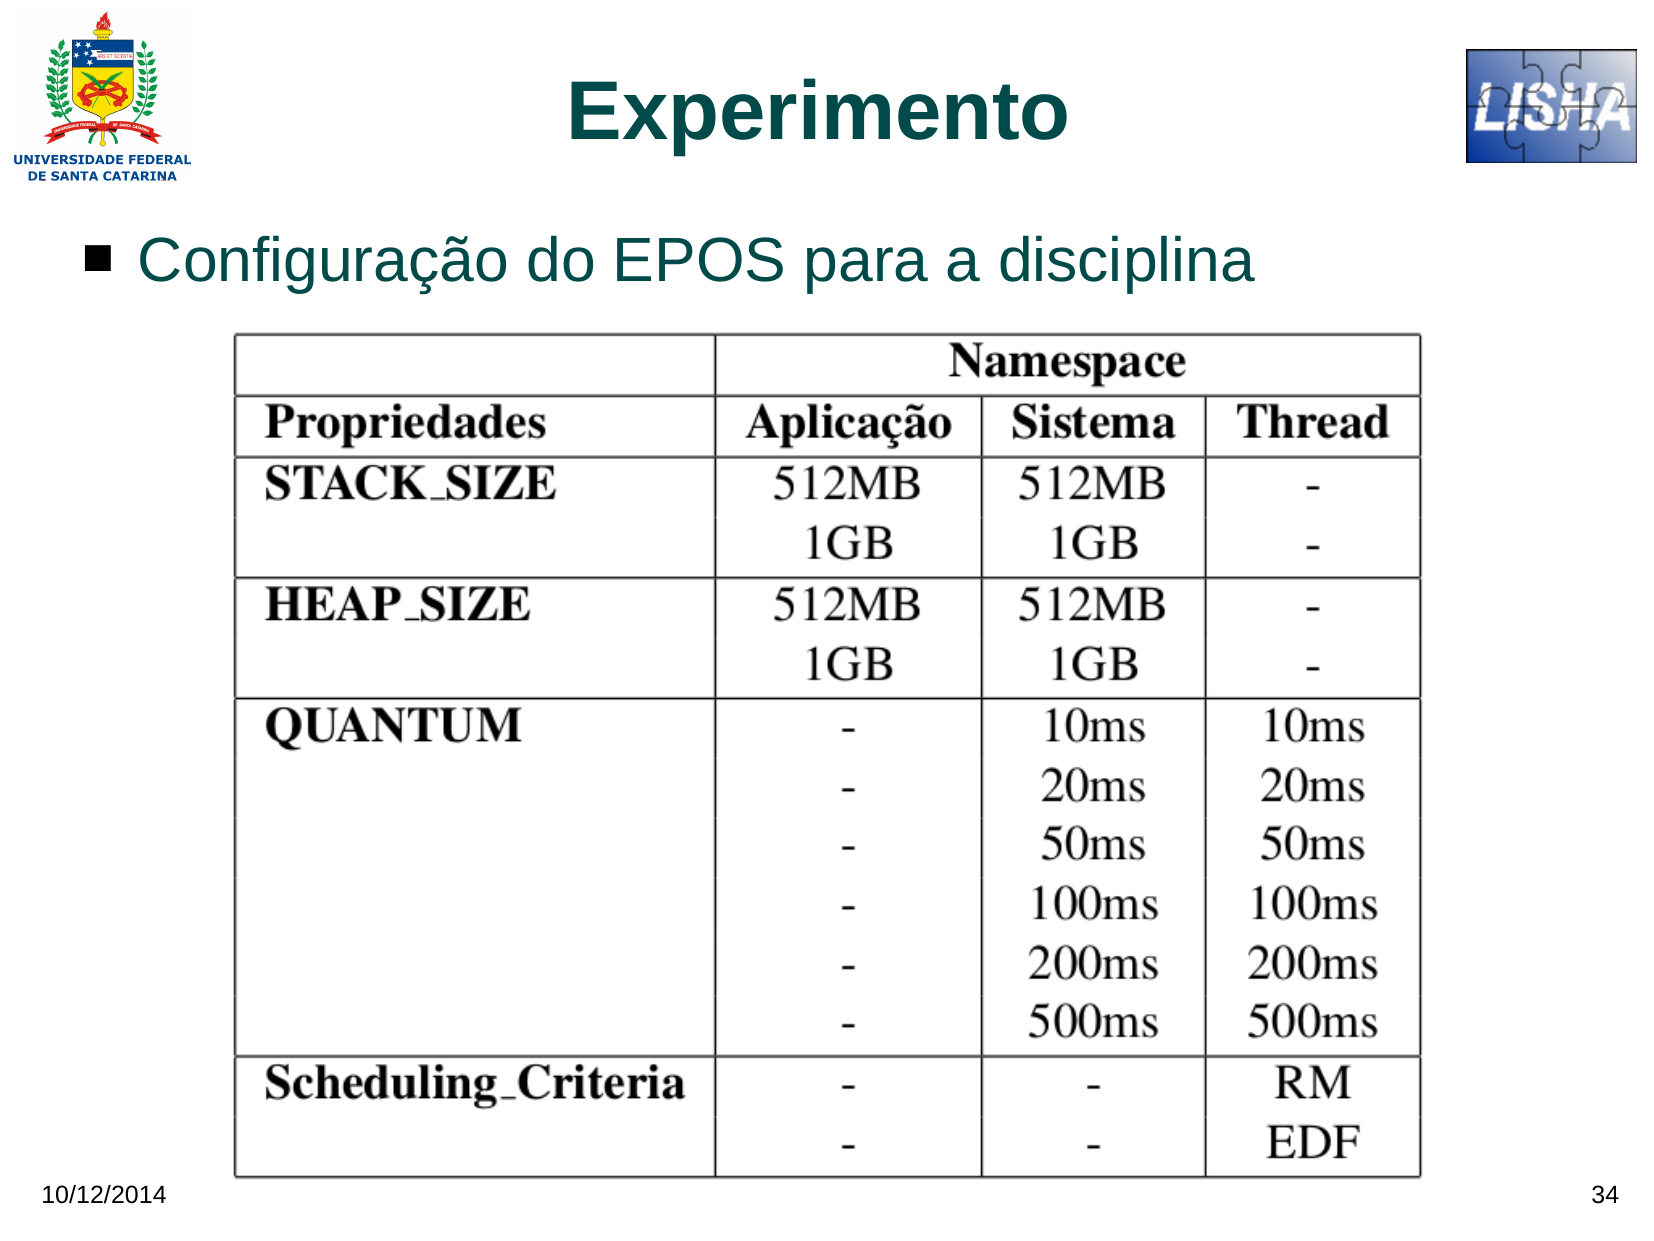

# Experimento
Configuração do EPOS para a disciplina